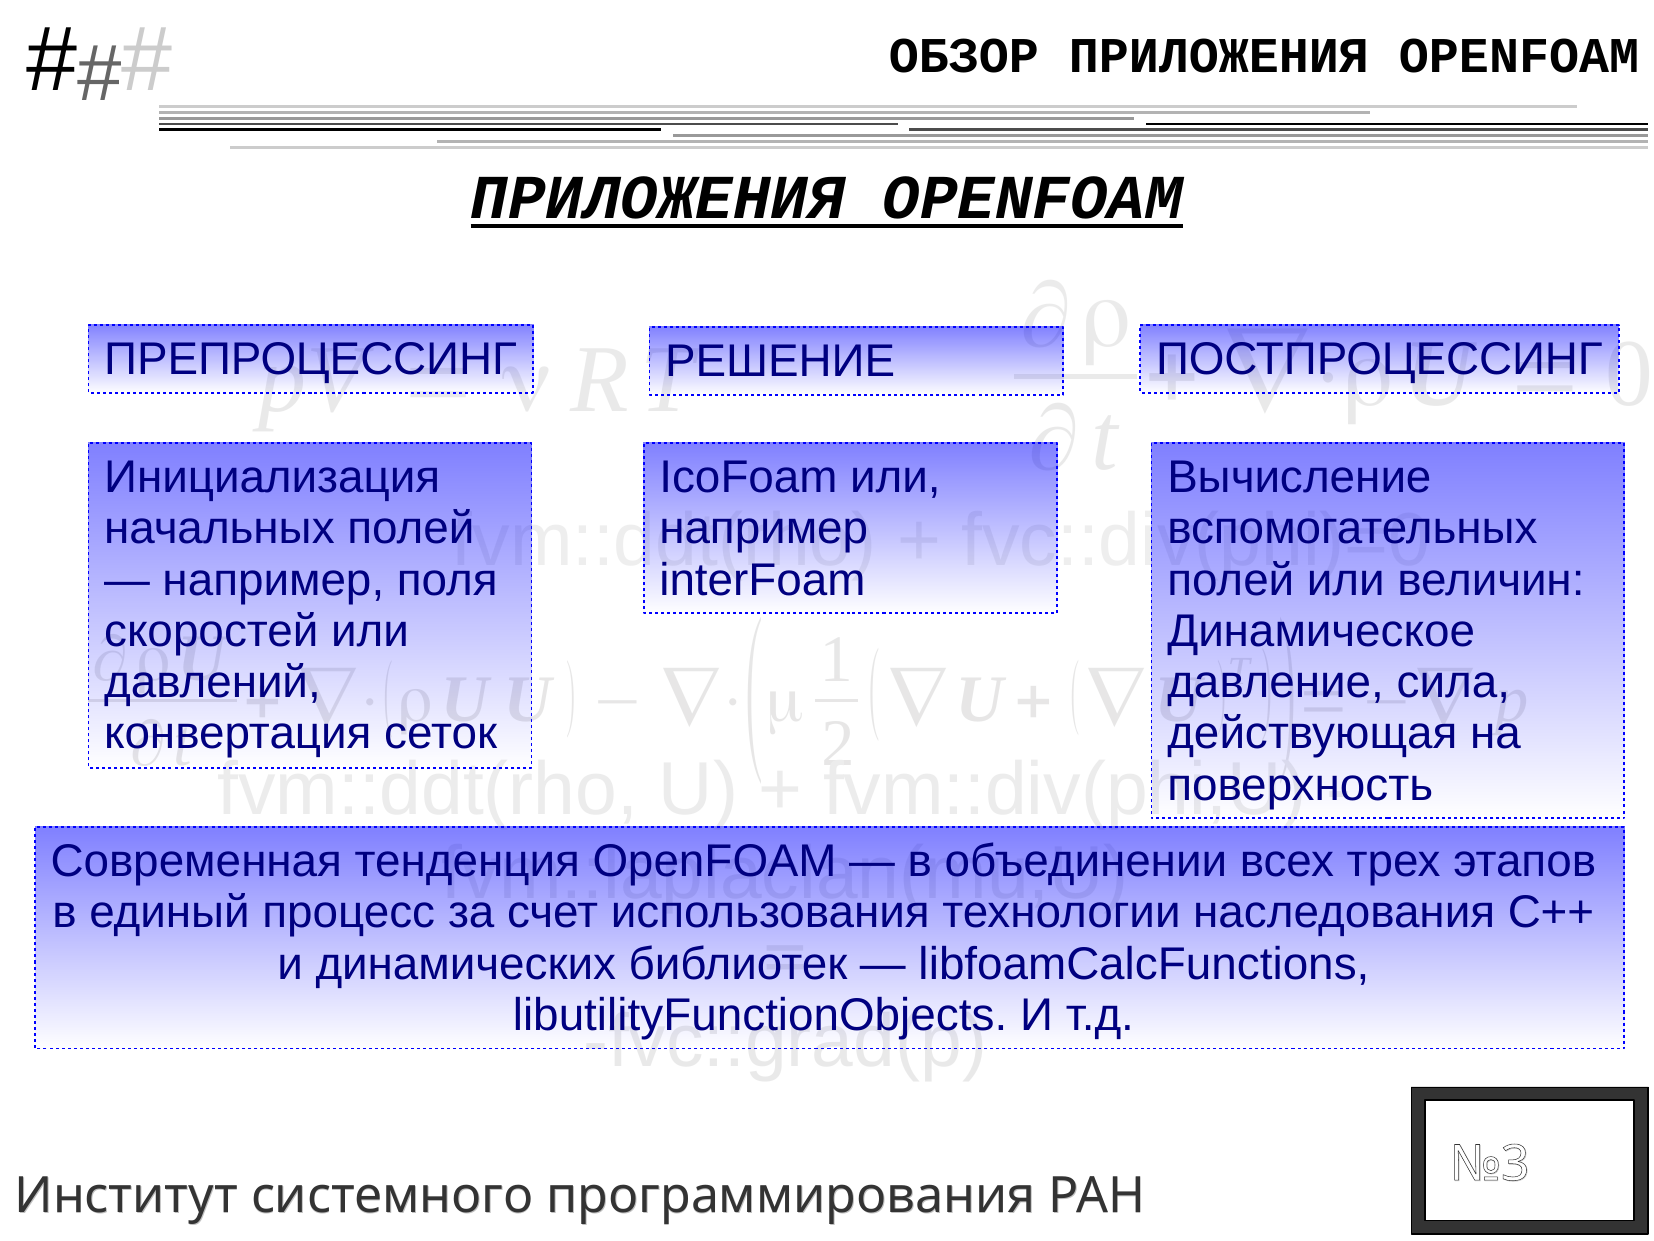

# ПРИЛОЖЕНИЯ OPENFOAM
ПРЕПРОЦЕССИНГ
ПОСТПРОЦЕССИНГ
РЕШЕНИЕ
Инициализация начальных полей — например, поля скоростей или давлений, конвертация сеток
IcoFoam или, например interFoam
Вычисление вспомогательных полей или величин:
Динамическое давление, сила, действующая на поверхность
Современная тенденция OpenFOAM — в объединении всех трех этапов в единый процесс за счет использования технологии наследования C++ и динамических библиотек — libfoamCalcFunctions, libutilityFunctionObjects. И т.д.